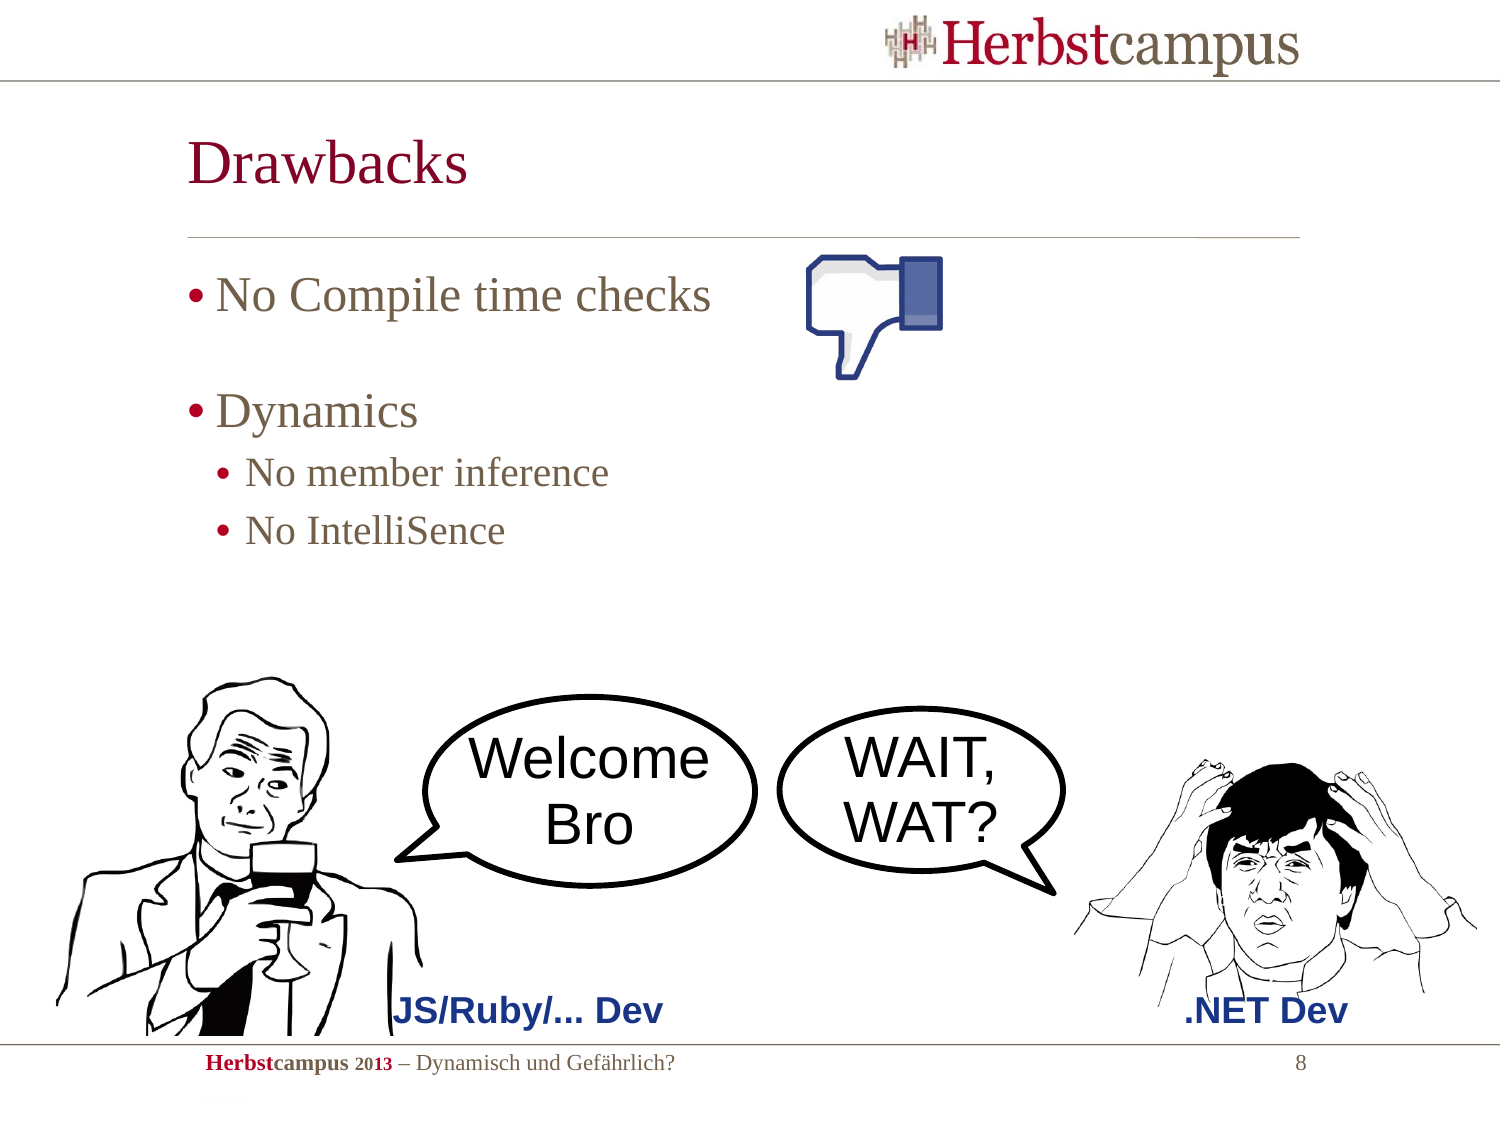

# Drawbacks
No Compile time checks
Dynamics
No member inference
No IntelliSence
Welcome
Bro
WAIT,
WAT?
JS/Ruby/... Dev
.NET Dev